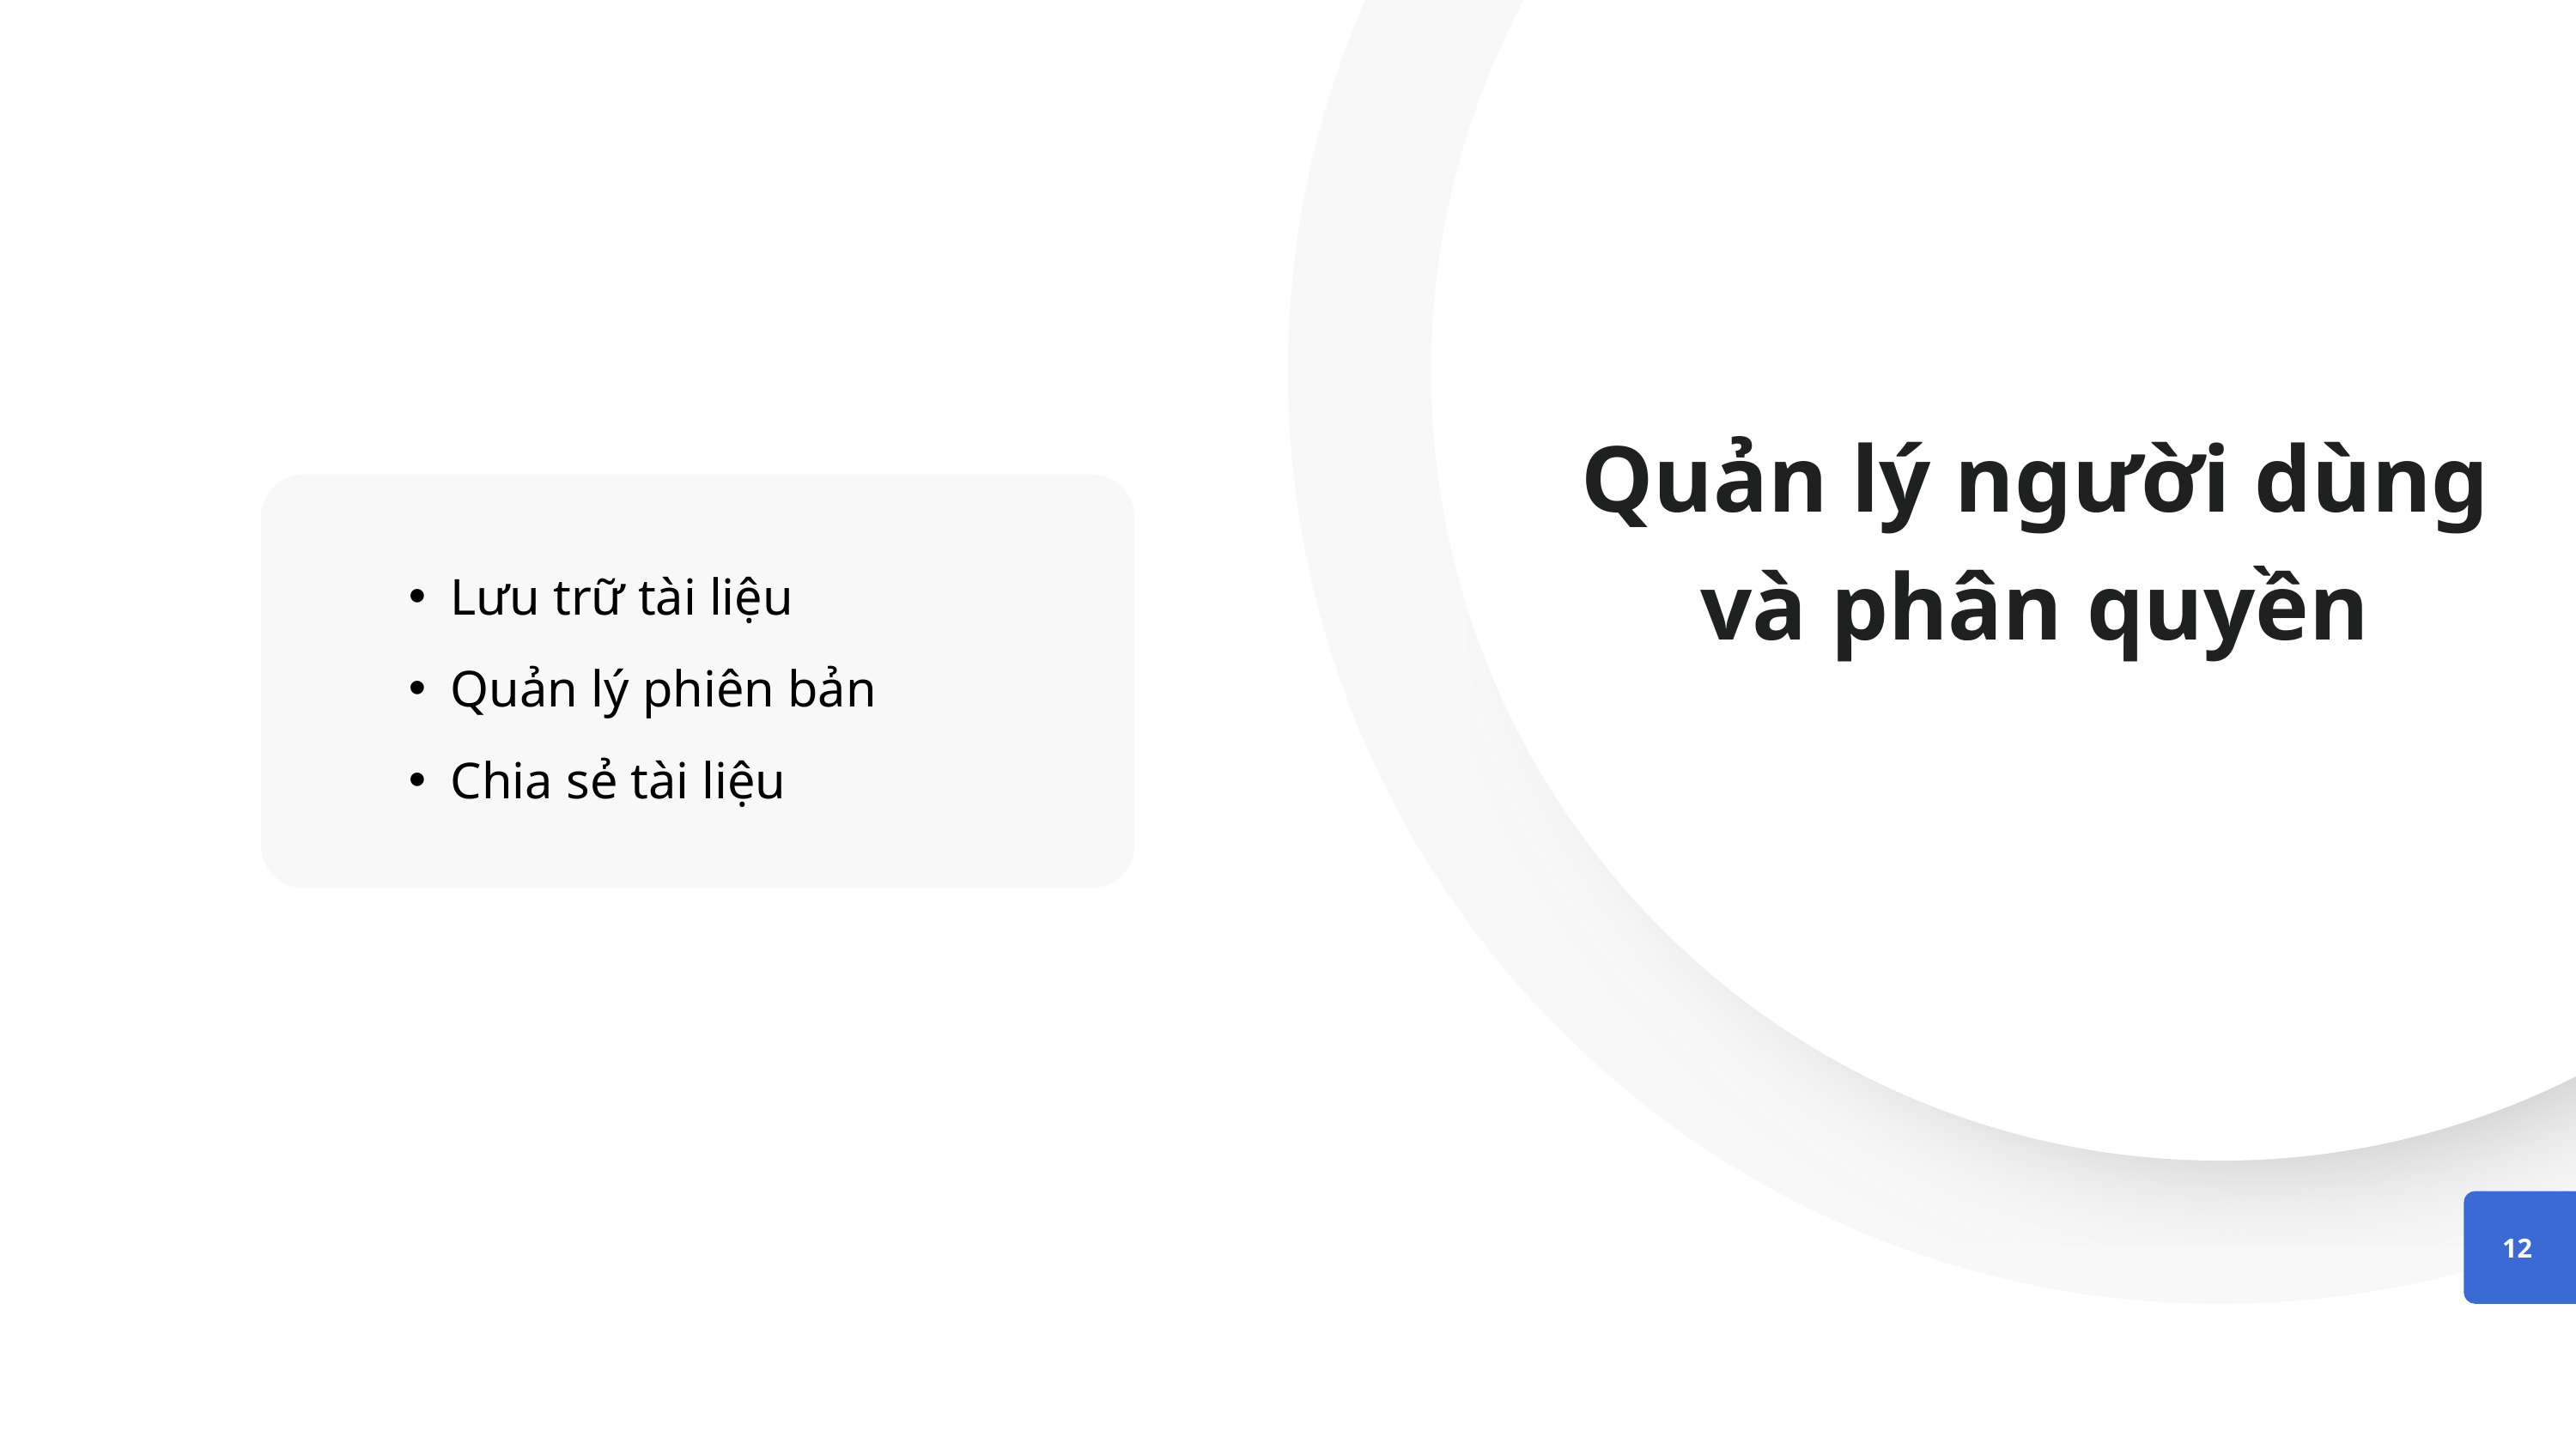

Quản lý người dùng
và phân quyền
Lưu trữ tài liệu
Quản lý phiên bản
Chia sẻ tài liệu
12